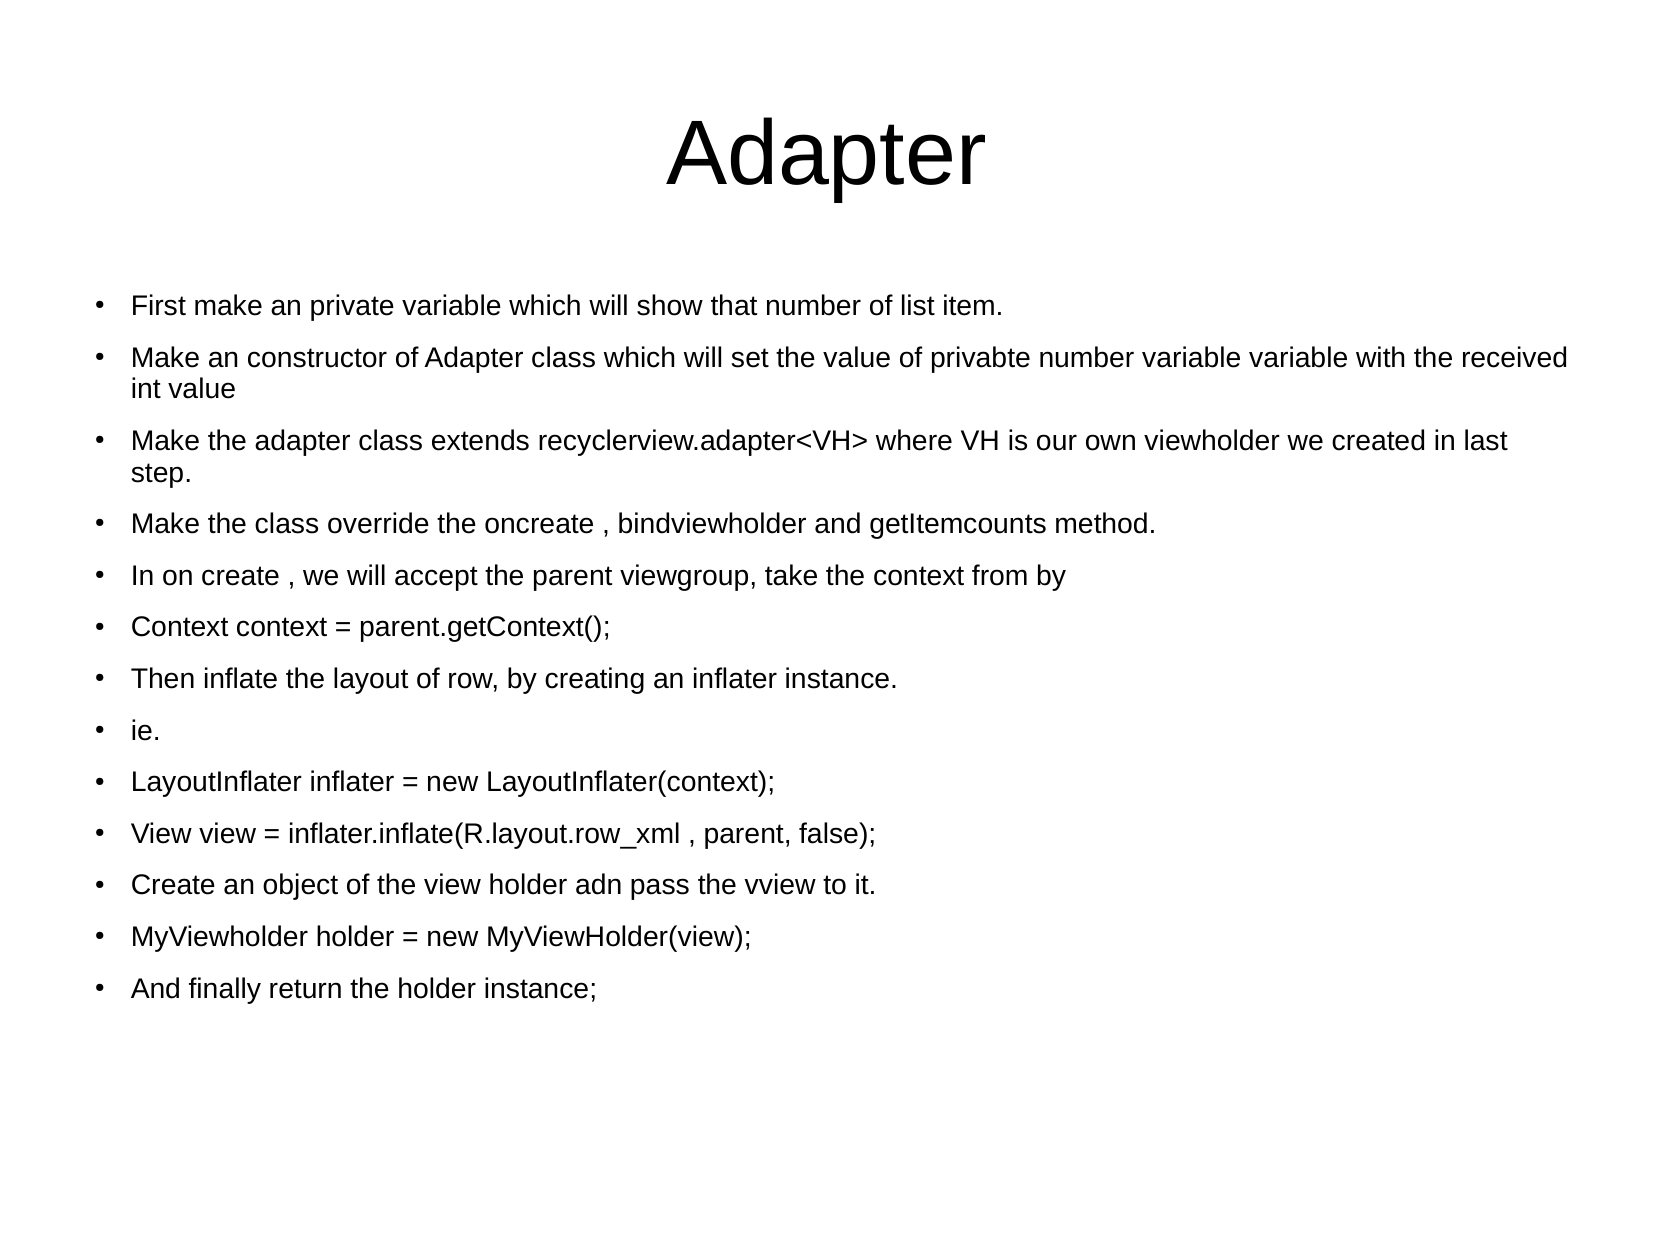

# Adapter
First make an private variable which will show that number of list item.
Make an constructor of Adapter class which will set the value of privabte number variable variable with the received int value
Make the adapter class extends recyclerview.adapter<VH> where VH is our own viewholder we created in last step.
Make the class override the oncreate , bindviewholder and getItemcounts method.
In on create , we will accept the parent viewgroup, take the context from by
Context context = parent.getContext();
Then inflate the layout of row, by creating an inflater instance.
ie.
LayoutInflater inflater = new LayoutInflater(context);
View view = inflater.inflate(R.layout.row_xml , parent, false);
Create an object of the view holder adn pass the vview to it.
MyViewholder holder = new MyViewHolder(view);
And finally return the holder instance;